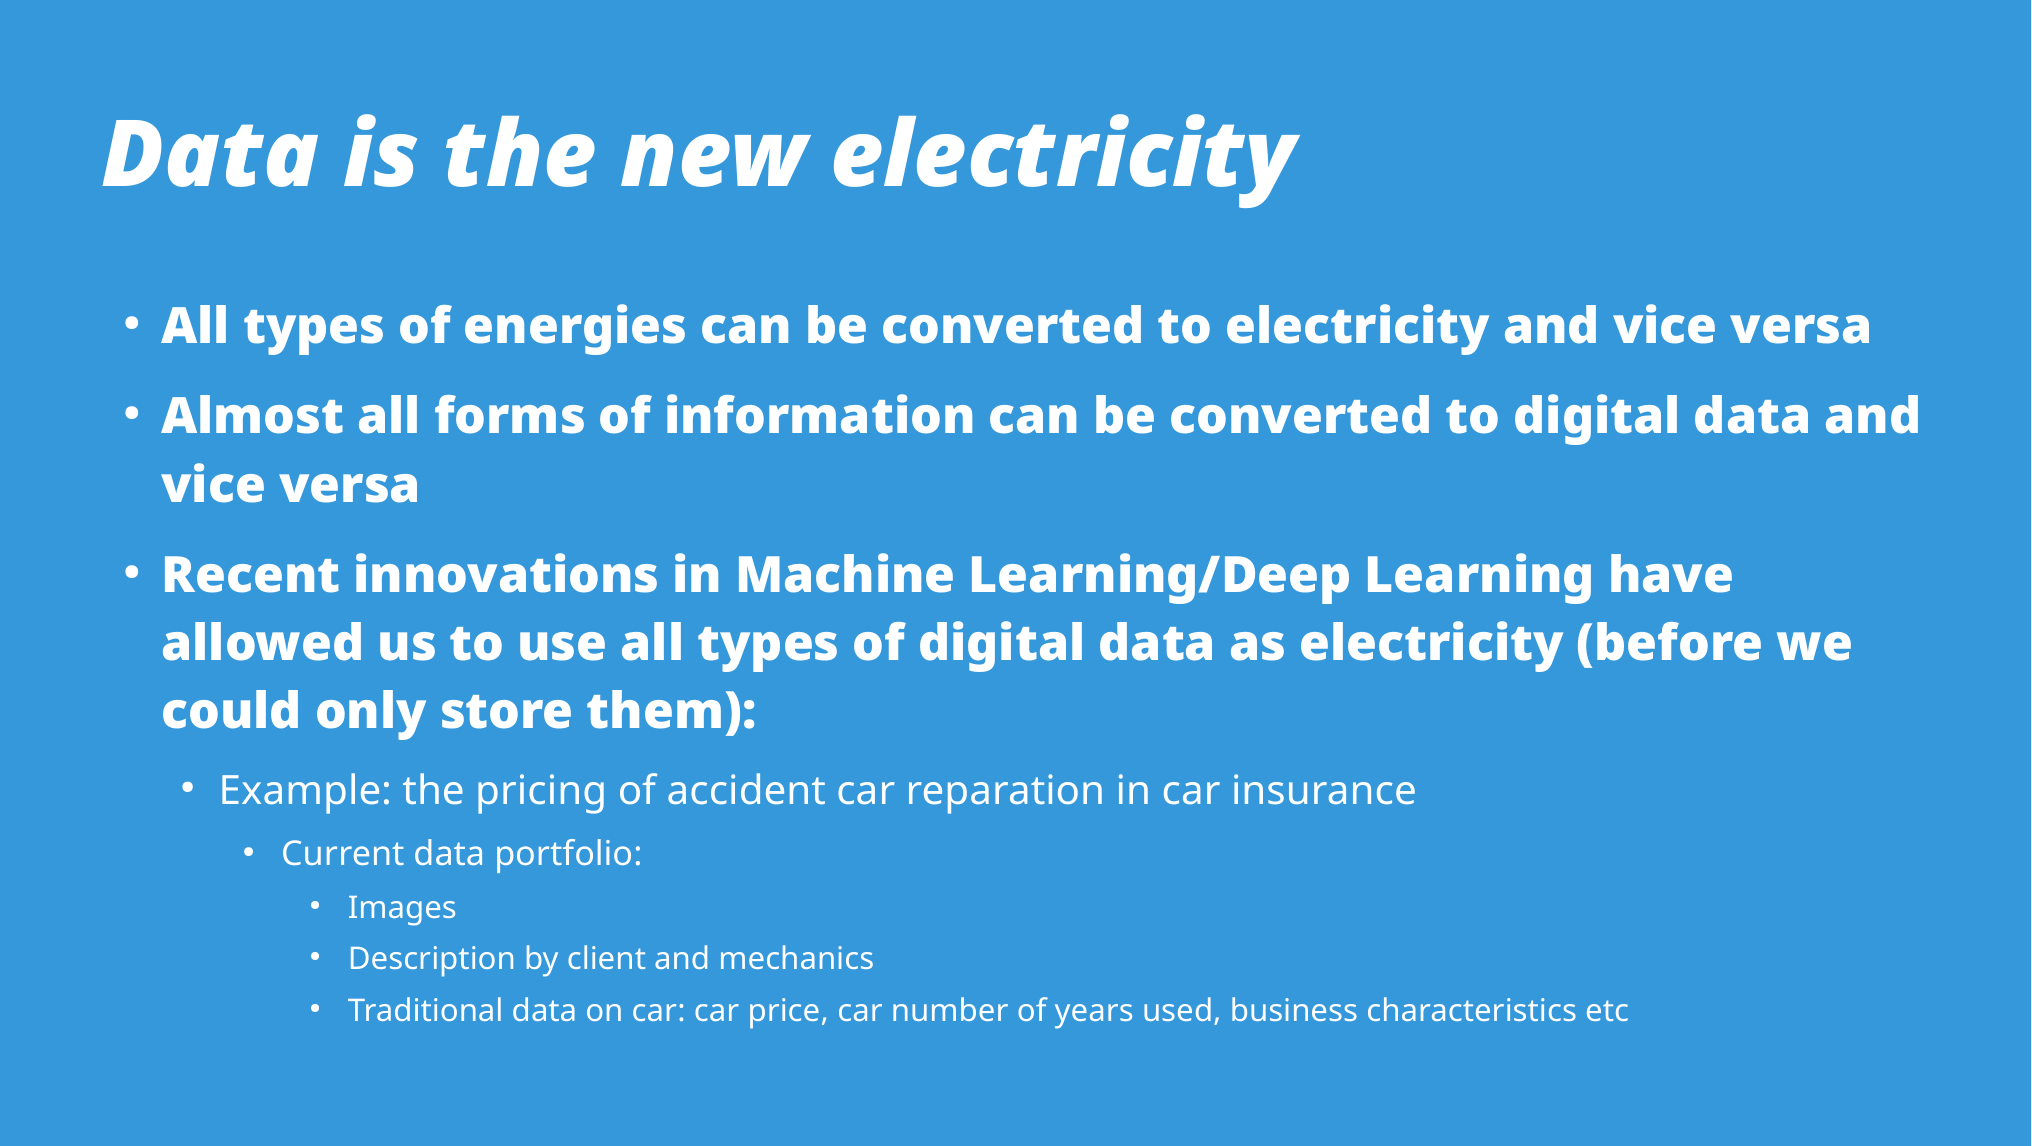

# Data is the new electricity
All types of energies can be converted to electricity and vice versa
Almost all forms of information can be converted to digital data and vice versa
Recent innovations in Machine Learning/Deep Learning have allowed us to use all types of digital data as electricity (before we could only store them):
Example: the pricing of accident car reparation in car insurance
Current data portfolio:
Images
Description by client and mechanics
Traditional data on car: car price, car number of years used, business characteristics etc